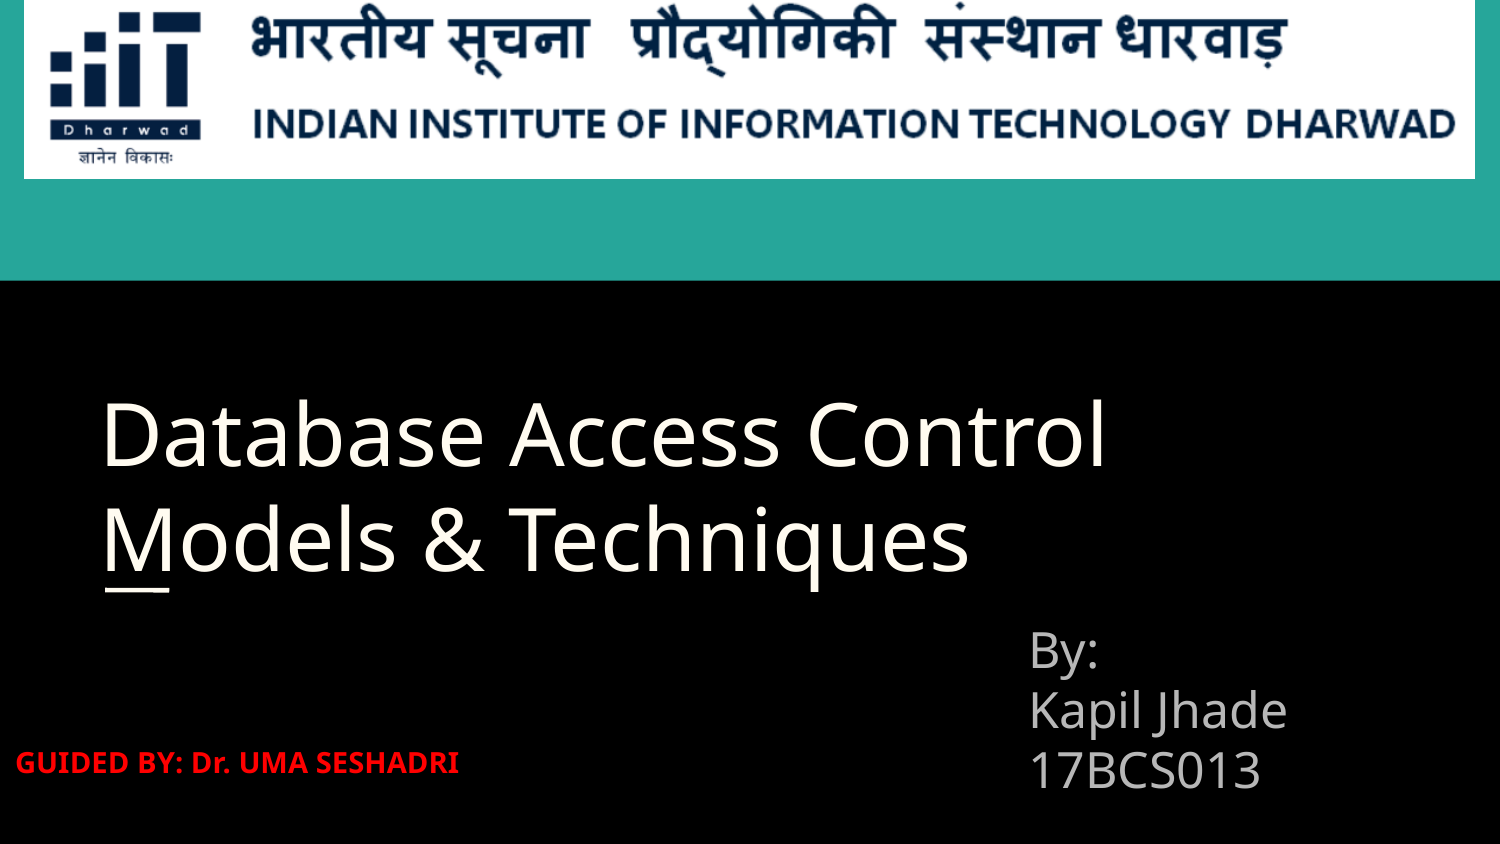

# Database Access Control Models & Techniques
By:
Kapil Jhade
17BCS013
GUIDED BY: Dr. UMA SESHADRI